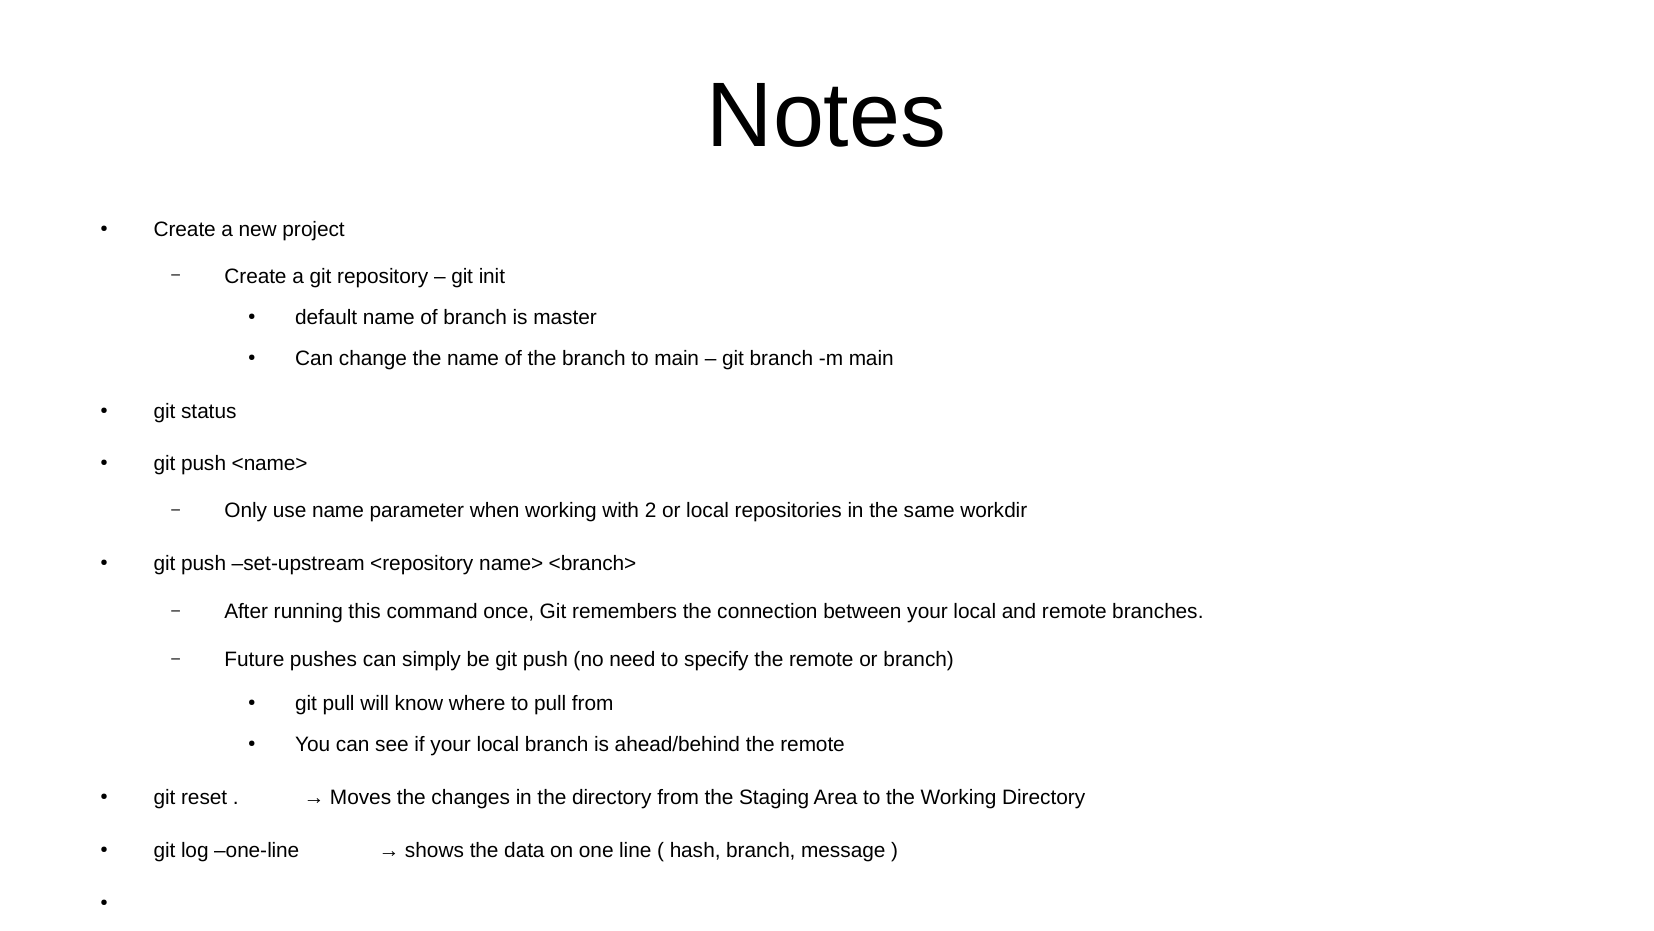

# Notes
Create a new project
Create a git repository – git init
default name of branch is master
Can change the name of the branch to main – git branch -m main
git status
git push <name>
Only use name parameter when working with 2 or local repositories in the same workdir
git push –set-upstream <repository name> <branch>
After running this command once, Git remembers the connection between your local and remote branches.
Future pushes can simply be git push (no need to specify the remote or branch)
git pull will know where to pull from
You can see if your local branch is ahead/behind the remote
git reset . 	→ Moves the changes in the directory from the Staging Area to the Working Directory
git log –one-line 	→ shows the data on one line ( hash, branch, message )